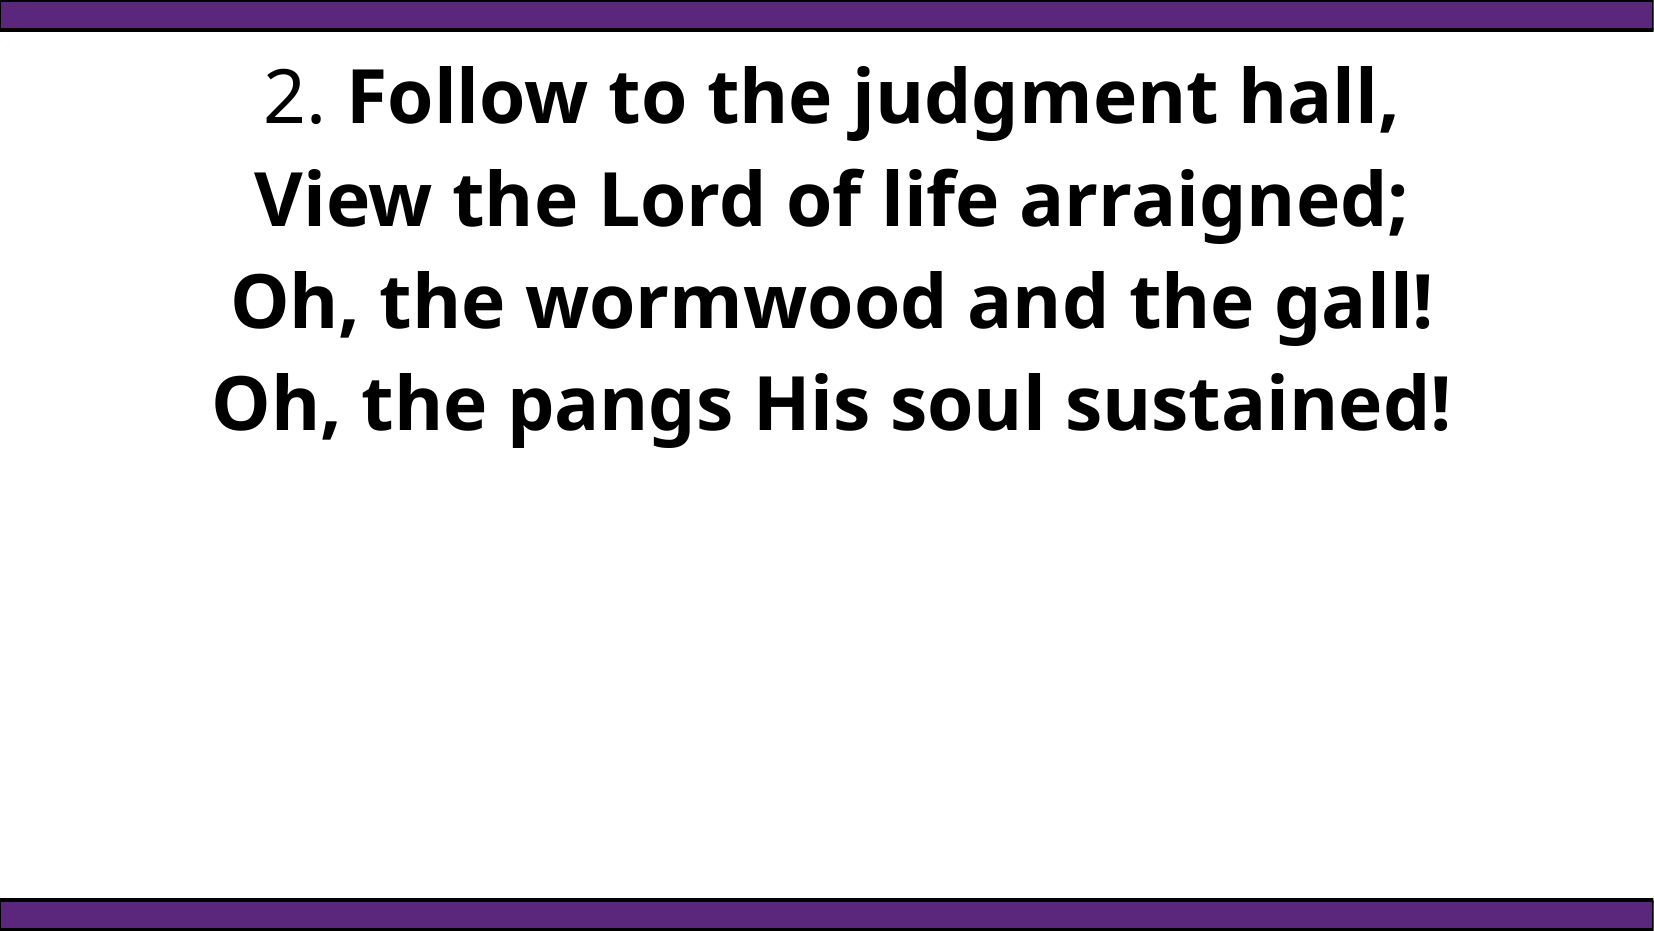

2. Follow to the judgment hall,
View the Lord of life arraigned;
Oh, the wormwood and the gall!
Oh, the pangs His soul sustained!